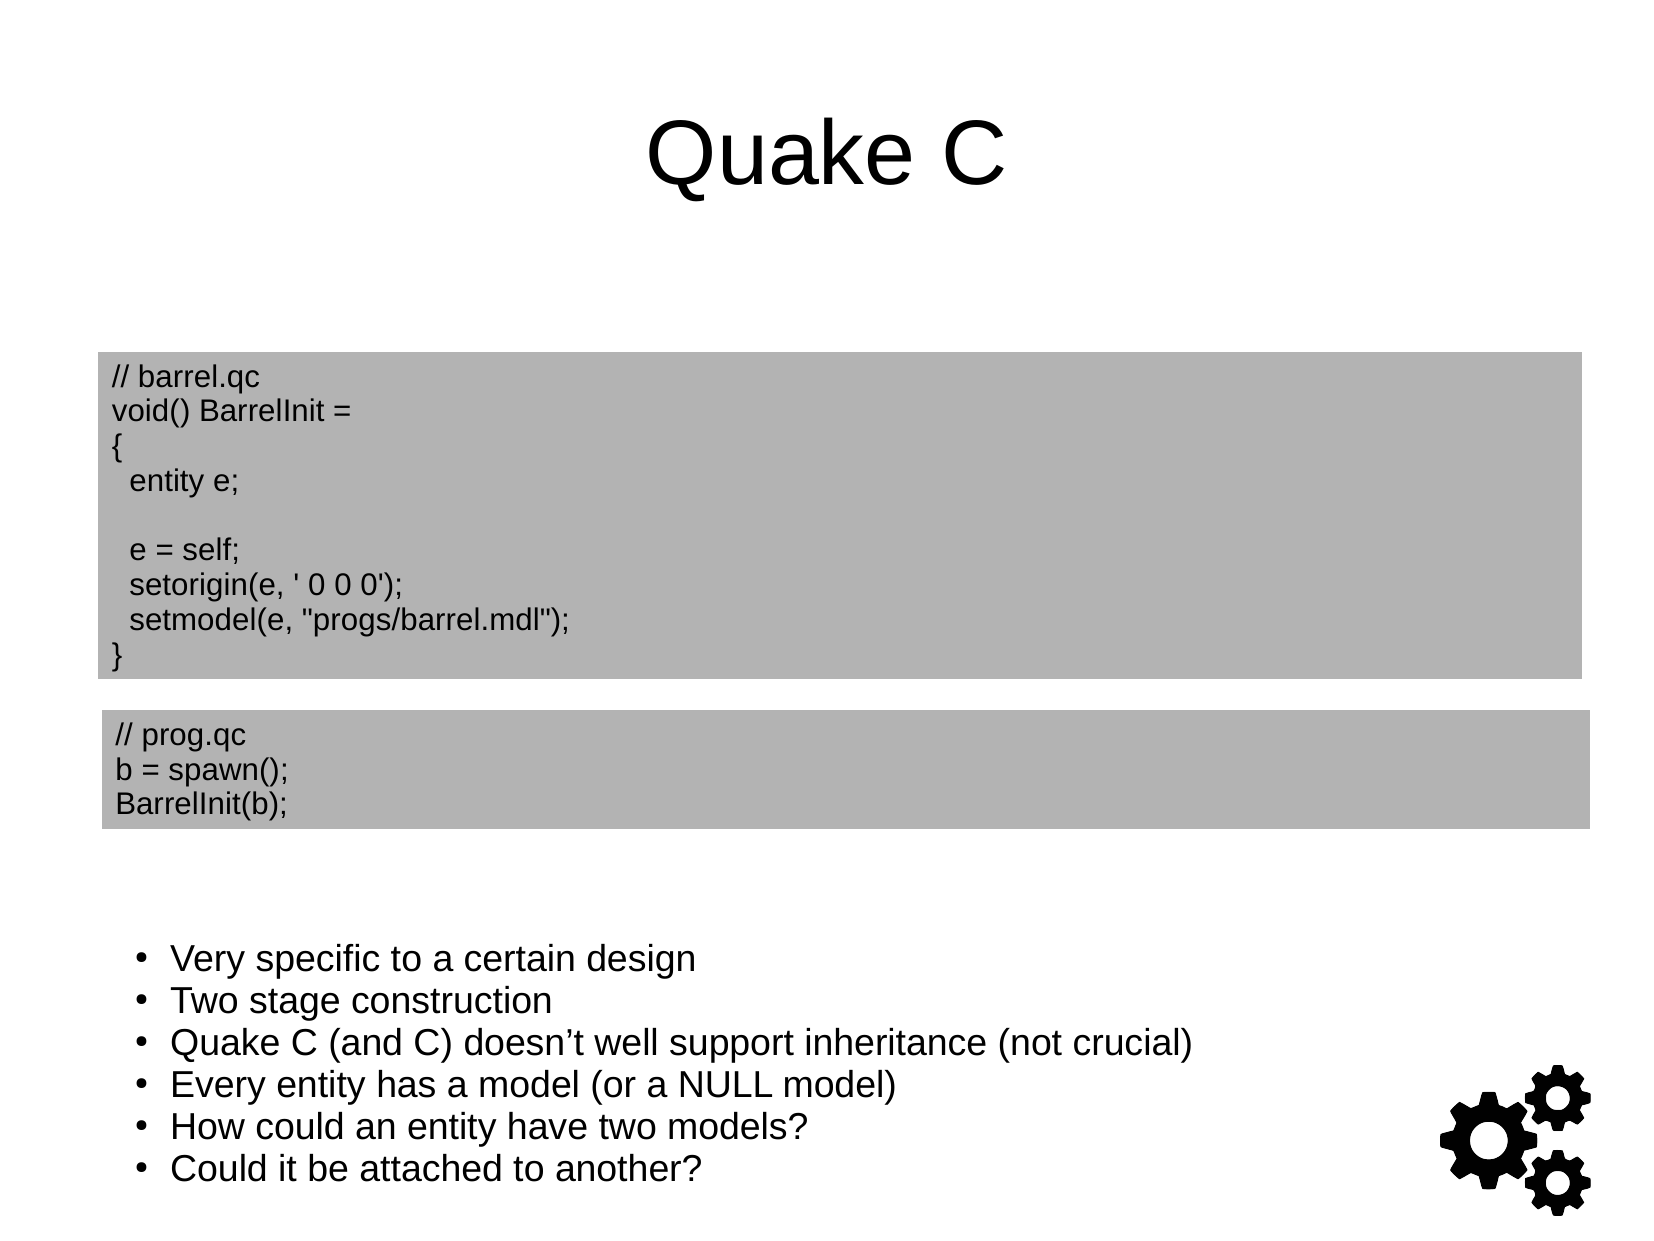

# Quake C
| // barrel.qc void() BarrelInit = { entity e; e = self; setorigin(e, ' 0 0 0'); setmodel(e, "progs/barrel.mdl"); } |
| --- |
| // prog.qc b = spawn(); BarrelInit(b); |
| --- |
Very specific to a certain design
Two stage construction
Quake C (and C) doesn’t well support inheritance (not crucial)
Every entity has a model (or a NULL model)
How could an entity have two models?
Could it be attached to another?